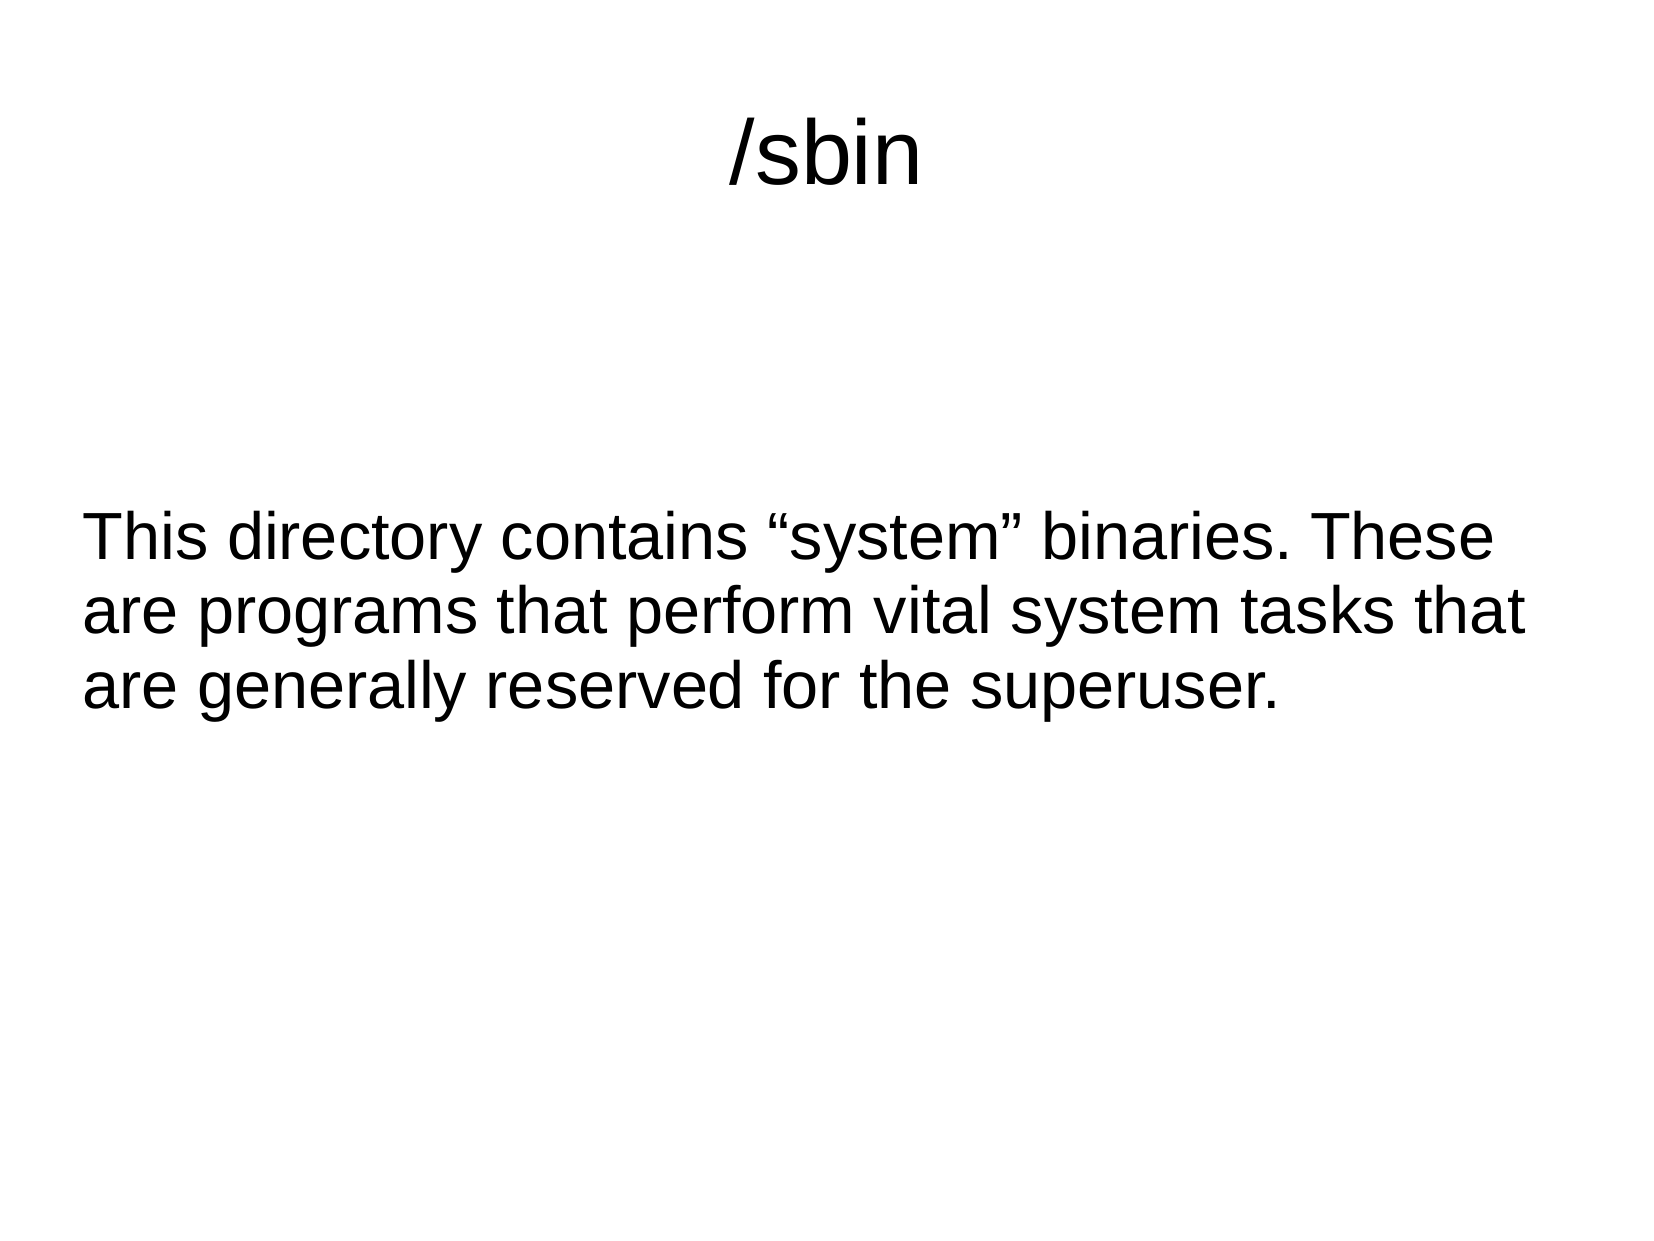

# /sbin
This directory contains “system” binaries. These are programs that perform vital system tasks that are generally reserved for the superuser.